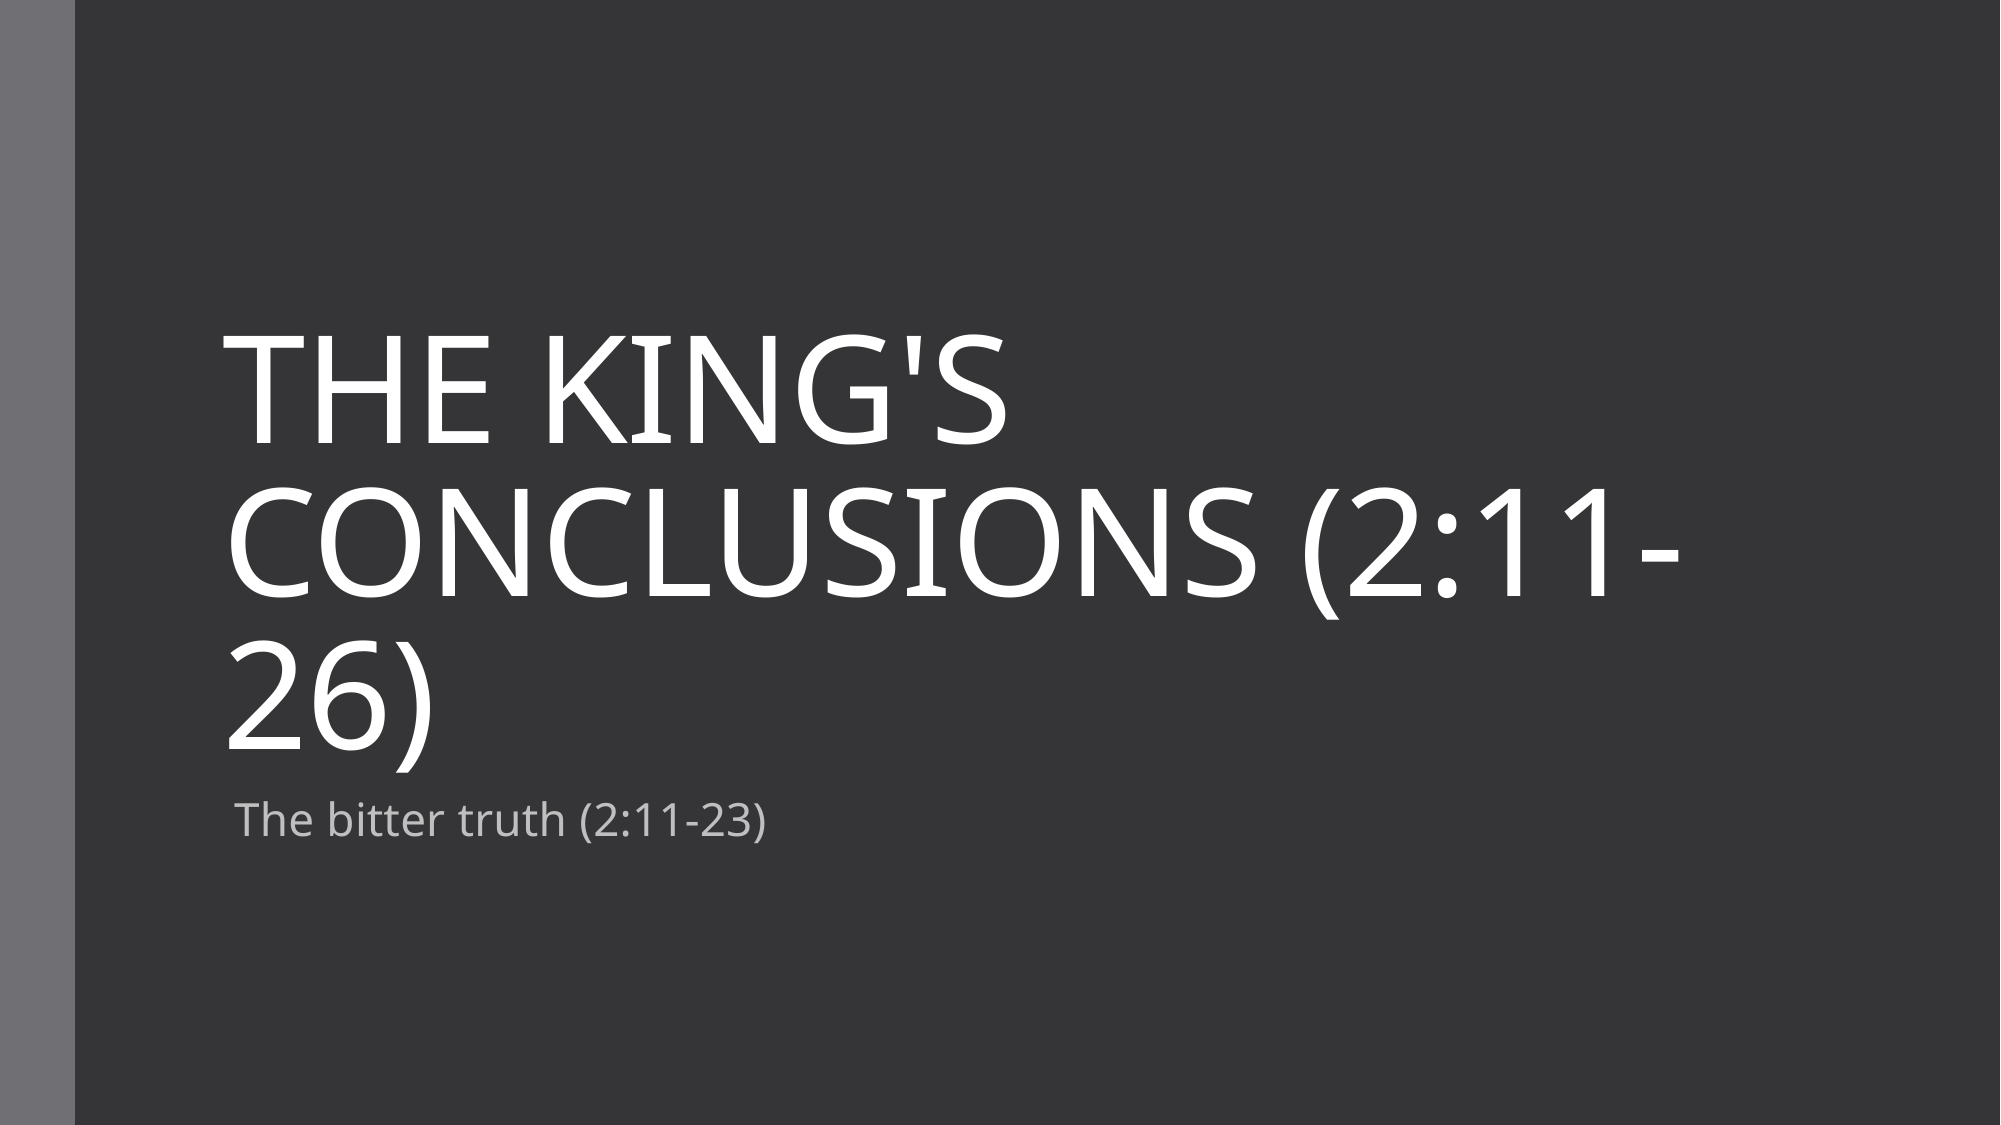

# THE KING'S CONCLUSIONS (2:11-26)
 The bitter truth (2:11-23)